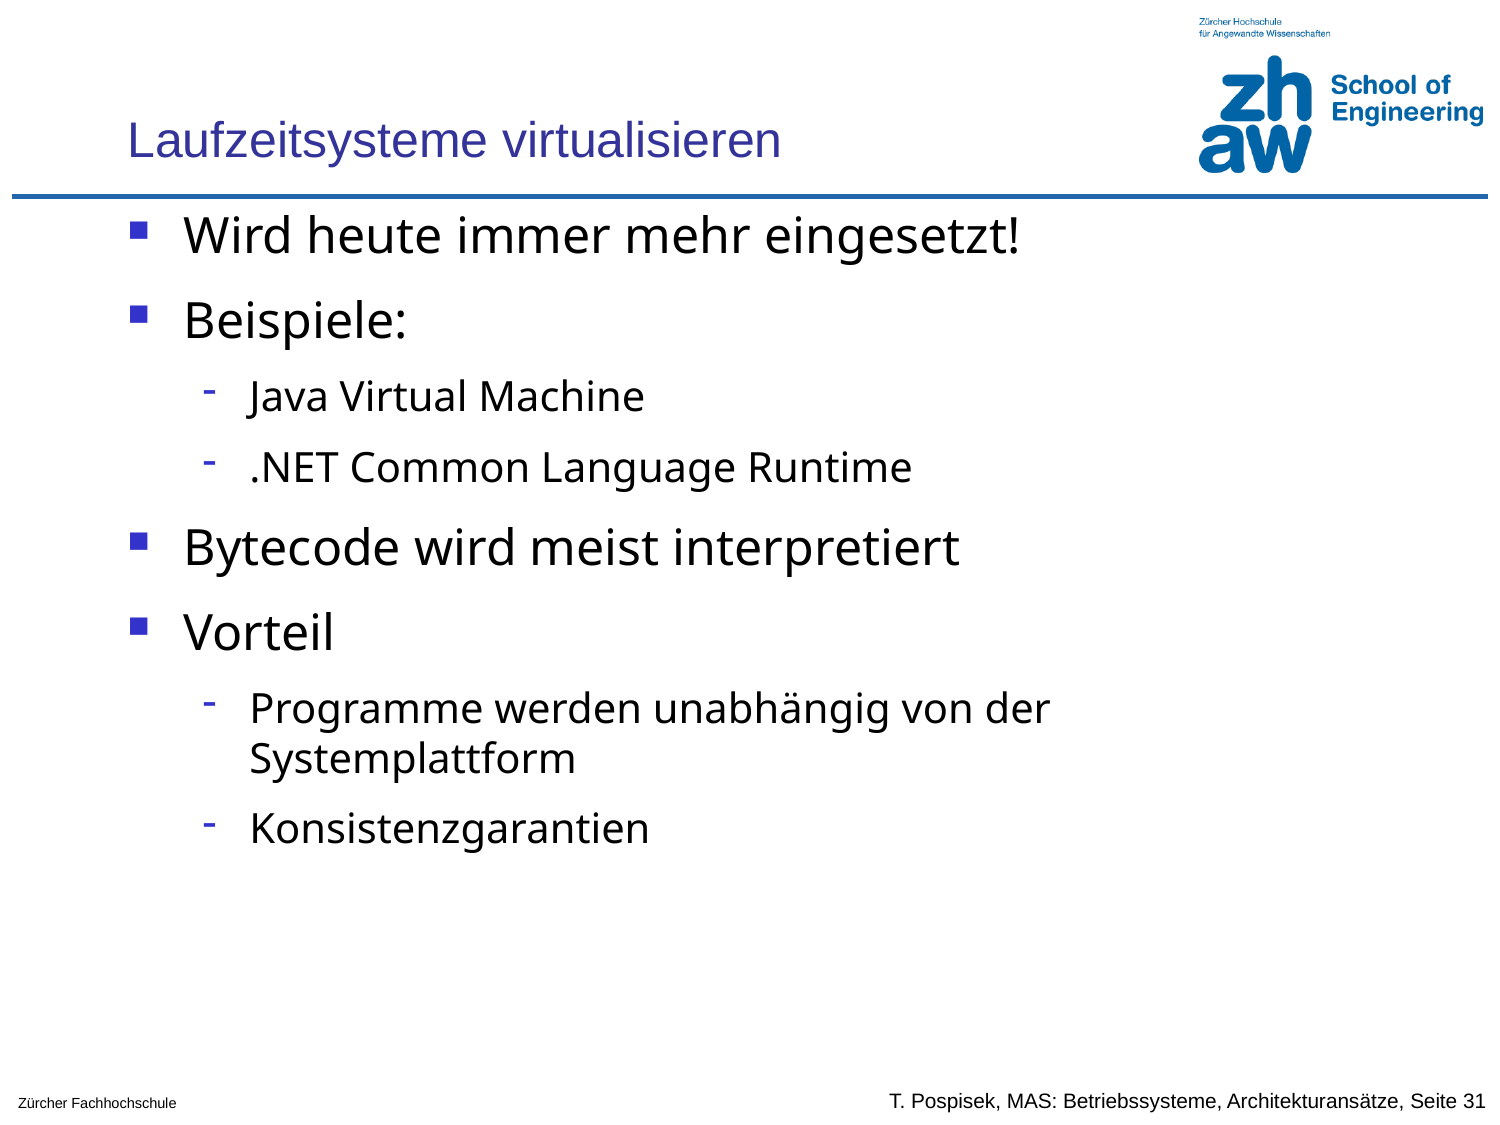

# Laufzeitsysteme virtualisieren
Wird heute immer mehr eingesetzt!
Beispiele:
Java Virtual Machine
.NET Common Language Runtime
Bytecode wird meist interpretiert
Vorteil
Programme werden unabhängig von der Systemplattform
Konsistenzgarantien